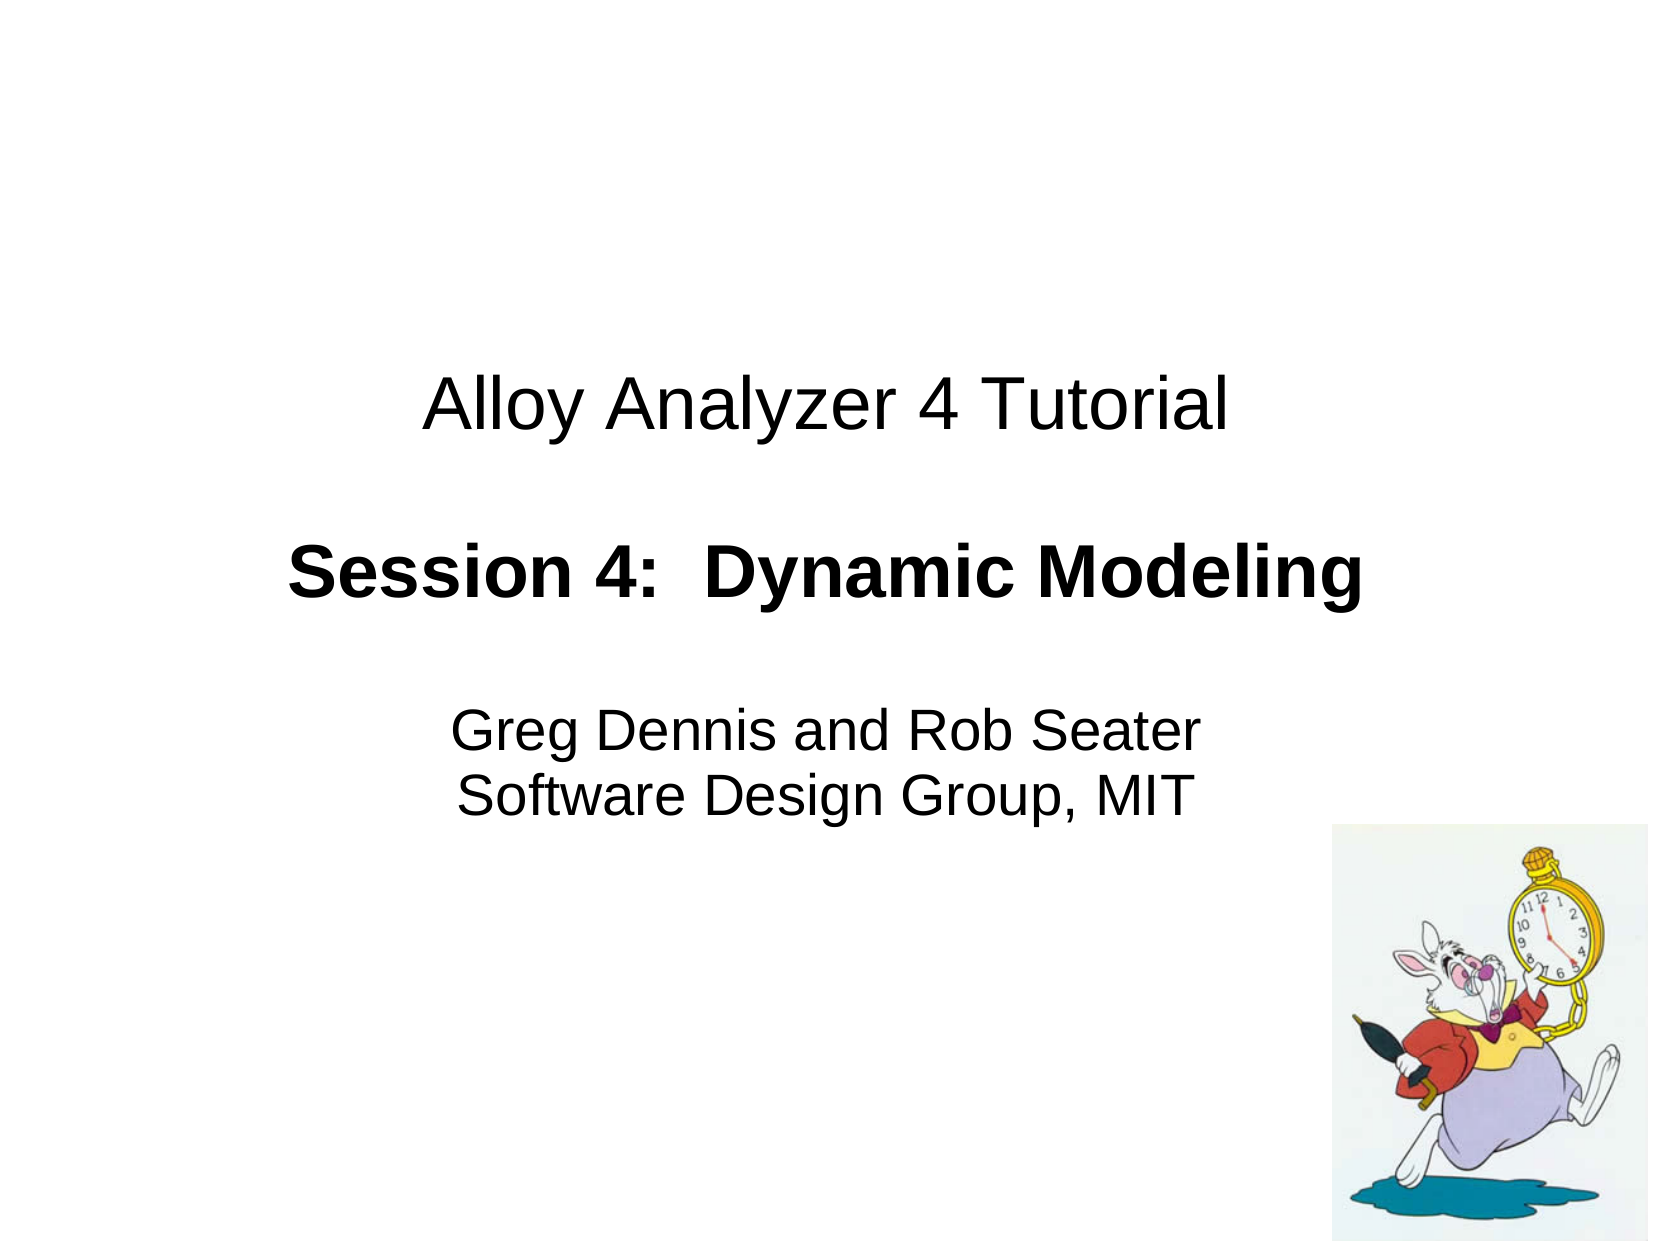

# Alloy Analyzer 4 Tutorial
Session 4: Dynamic Modeling
Greg Dennis and Rob Seater
Software Design Group, MIT